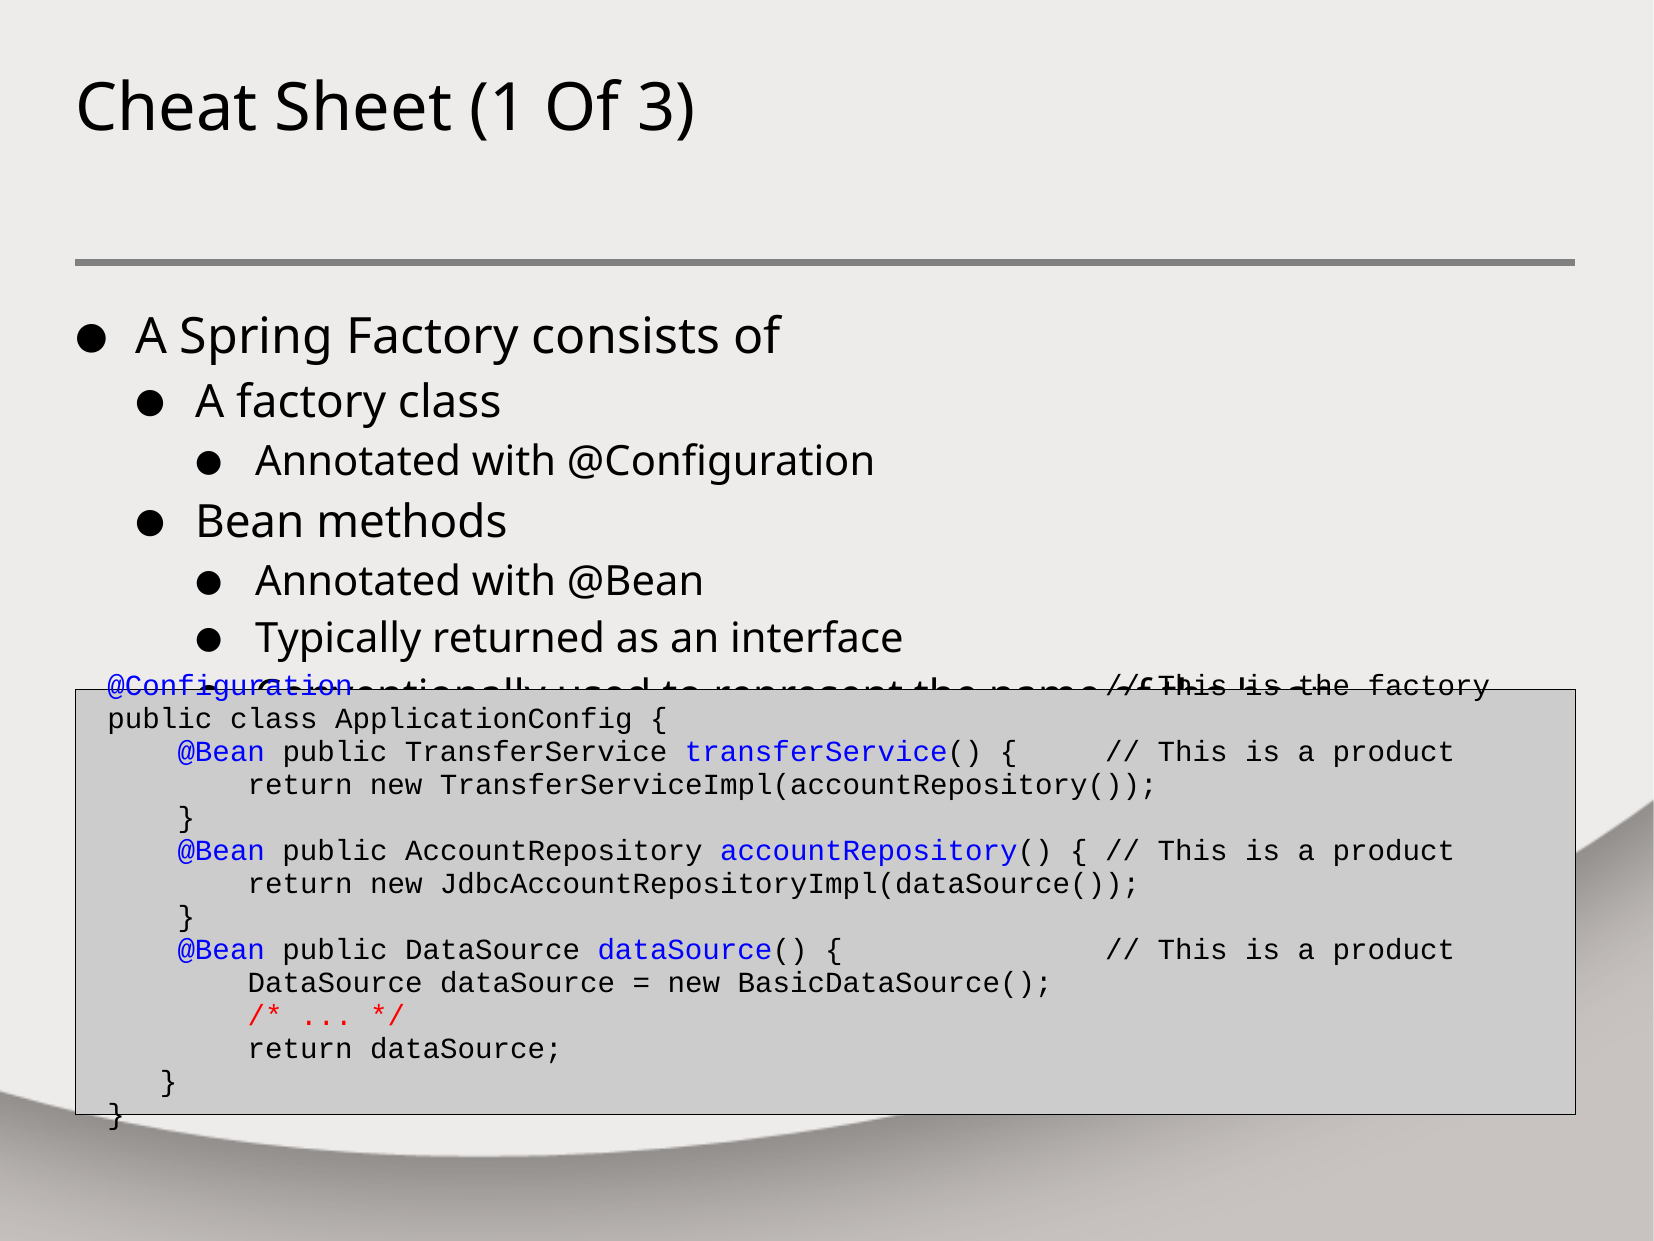

# Cheat Sheet (1 Of 3)
A Spring Factory consists of
A factory class
Annotated with @Configuration
Bean methods
Annotated with @Bean
Typically returned as an interface
Conventionally used to represent the name of the bean
@Configuration // This is the factory
public class ApplicationConfig {
 @Bean public TransferService transferService() { // This is a product
 return new TransferServiceImpl(accountRepository());
 }
 @Bean public AccountRepository accountRepository() { // This is a product
 return new JdbcAccountRepositoryImpl(dataSource());
 }
 @Bean public DataSource dataSource() { // This is a product
 DataSource dataSource = new BasicDataSource();
 /* ... */
 return dataSource;
 }
}